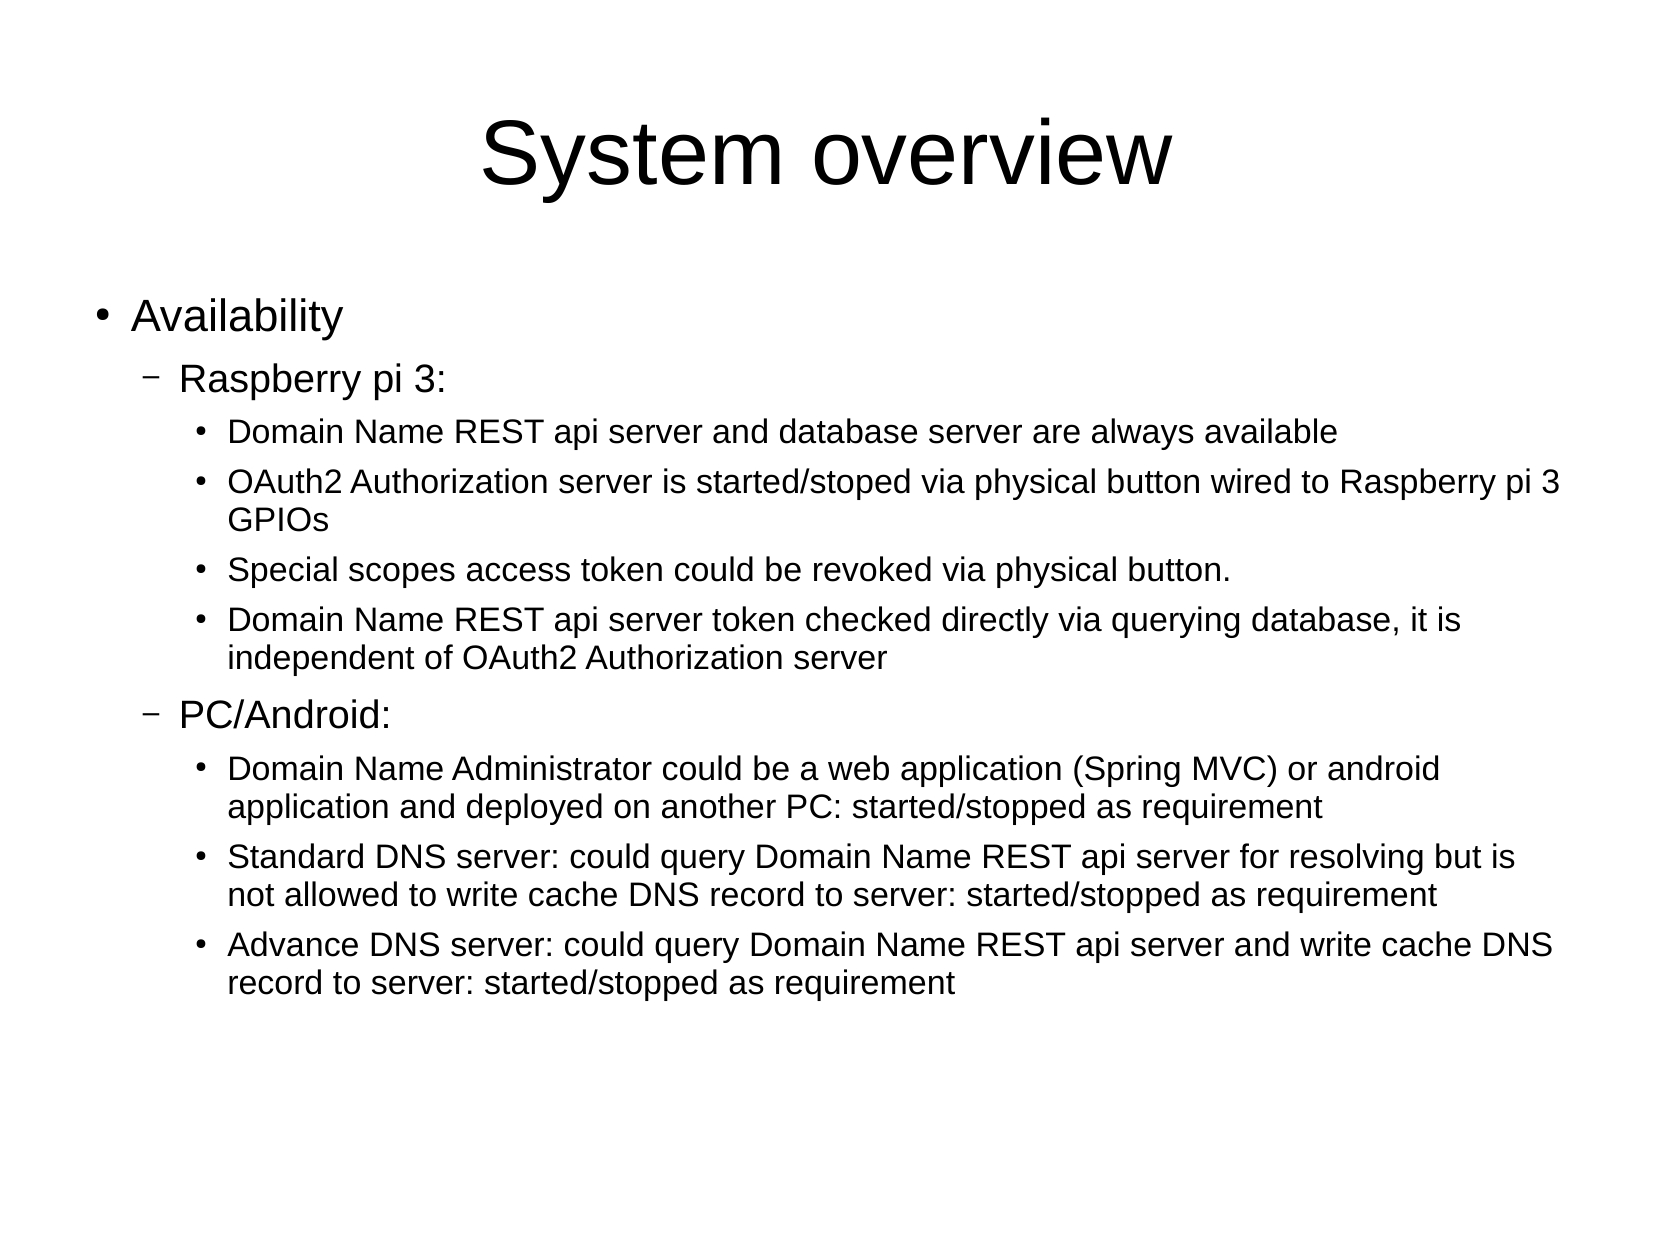

# System overview
Availability
Raspberry pi 3:
Domain Name REST api server and database server are always available
OAuth2 Authorization server is started/stoped via physical button wired to Raspberry pi 3 GPIOs
Special scopes access token could be revoked via physical button.
Domain Name REST api server token checked directly via querying database, it is independent of OAuth2 Authorization server
PC/Android:
Domain Name Administrator could be a web application (Spring MVC) or android application and deployed on another PC: started/stopped as requirement
Standard DNS server: could query Domain Name REST api server for resolving but is not allowed to write cache DNS record to server: started/stopped as requirement
Advance DNS server: could query Domain Name REST api server and write cache DNS record to server: started/stopped as requirement